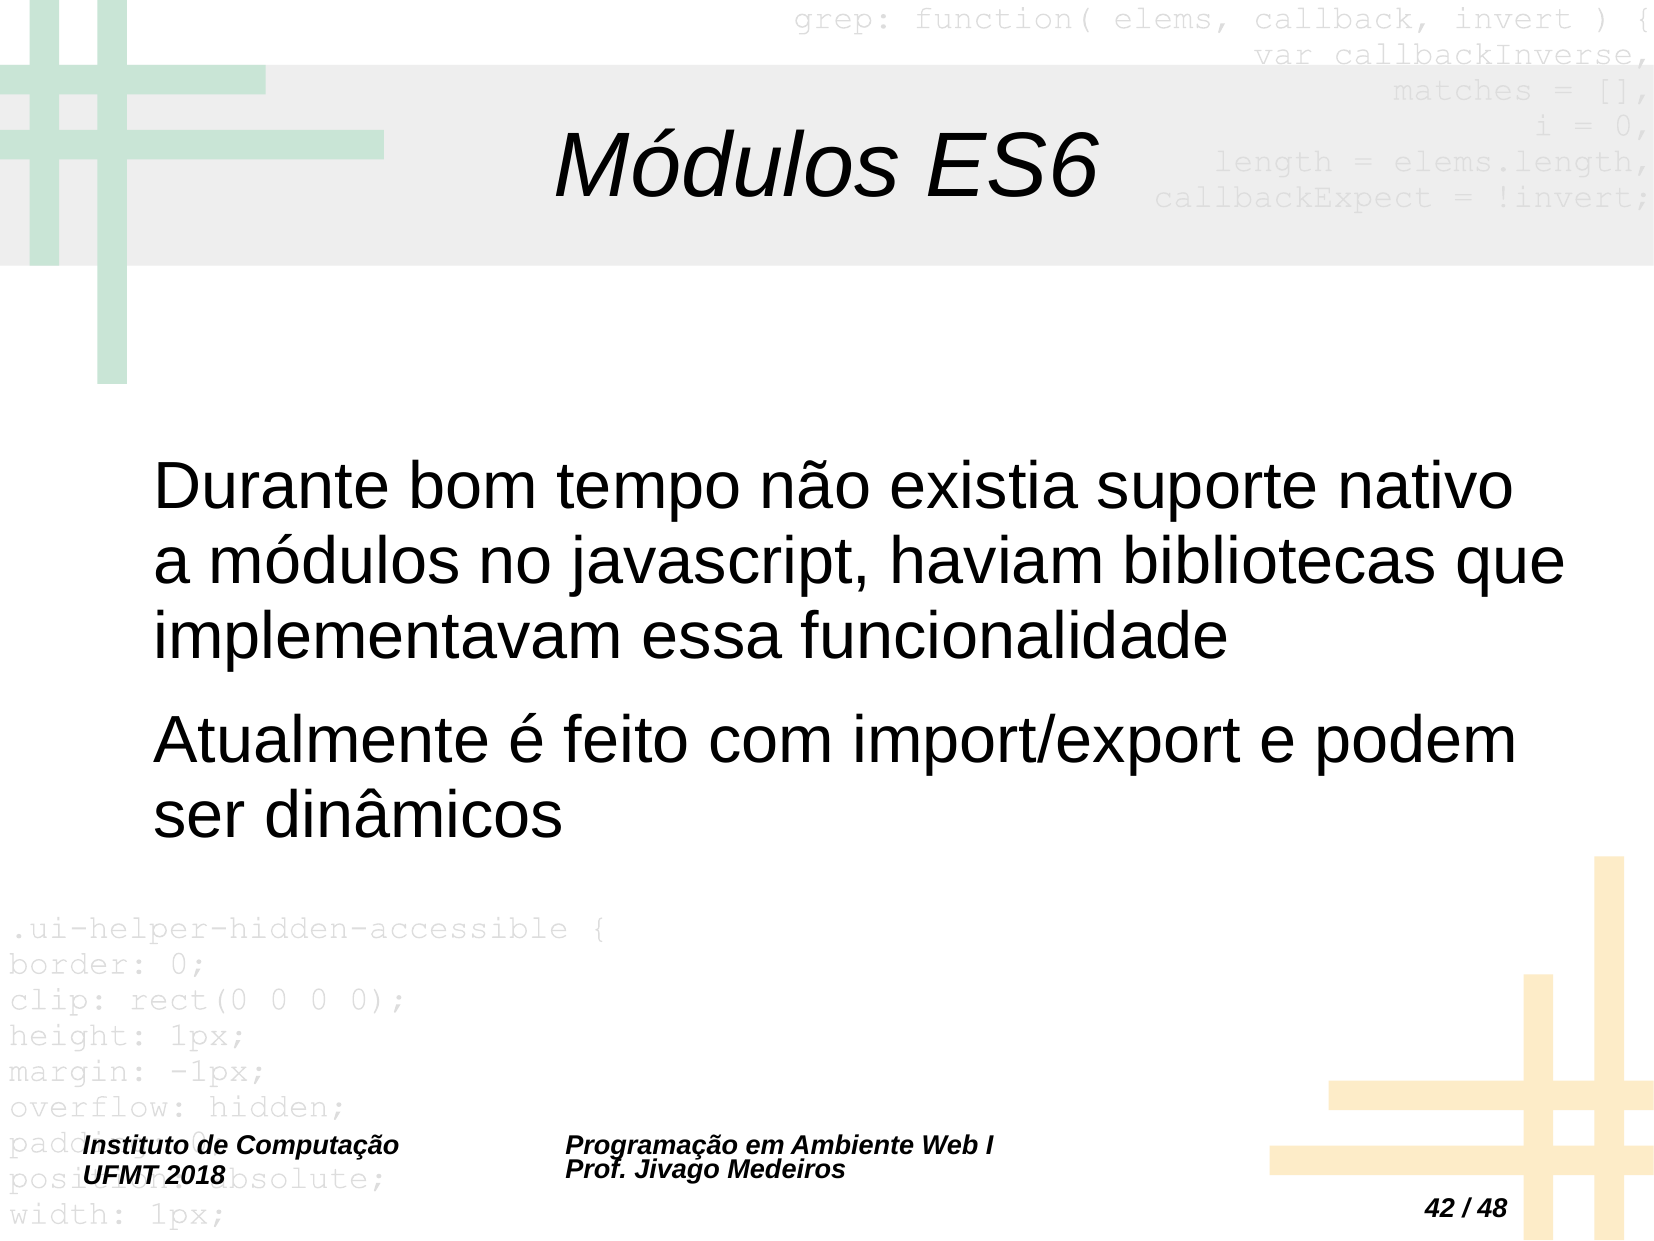

# Módulos ES6
Durante bom tempo não existia suporte nativo a módulos no javascript, haviam bibliotecas que implementavam essa funcionalidade
Atualmente é feito com import/export e podem ser dinâmicos
Programação em Ambiente Web I Prof. Jivago Medeiros
42